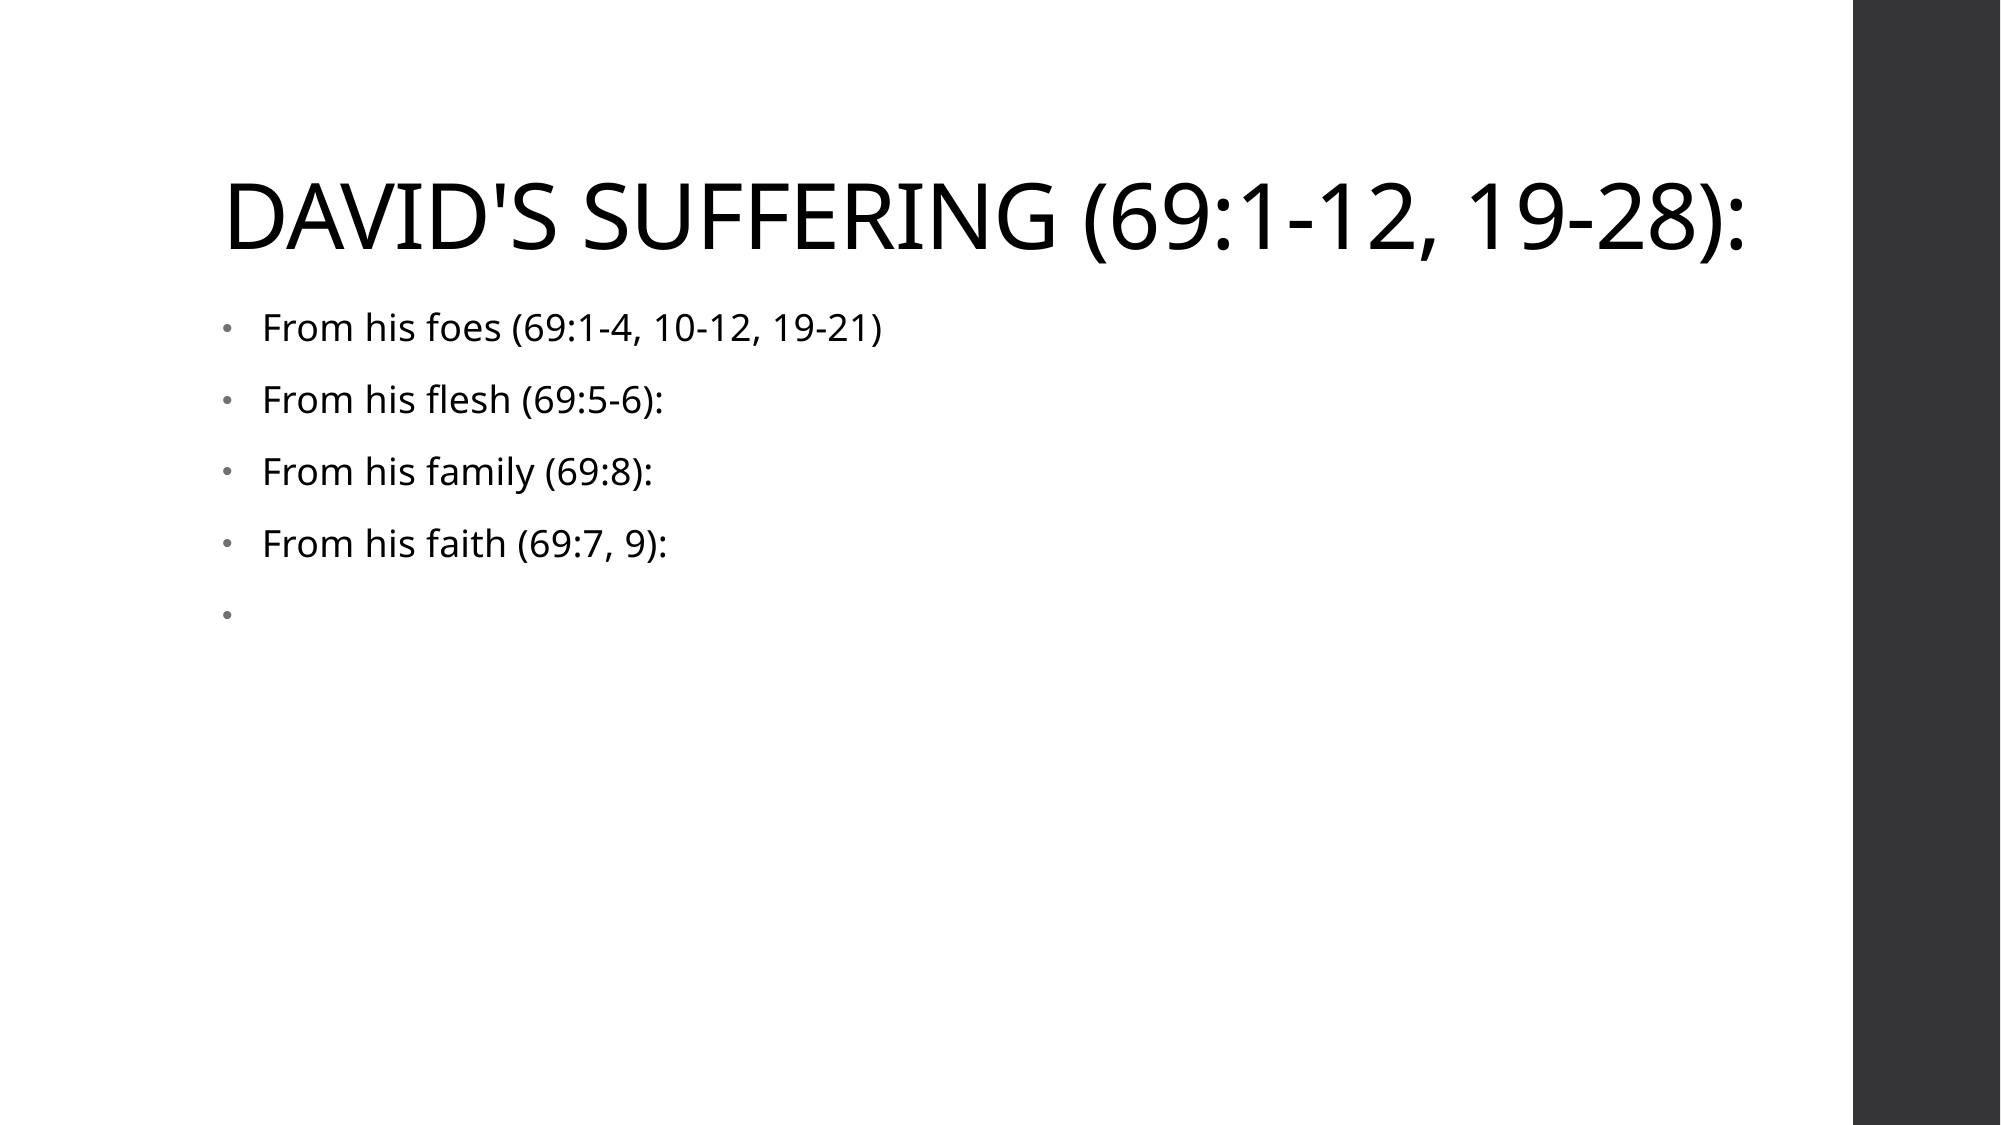

# DAVID'S SUFFERING (69:1-12, 19-28):
 From his foes (69:1-4, 10-12, 19-21)
 From his flesh (69:5-6):
 From his family (69:8):
 From his faith (69:7, 9):